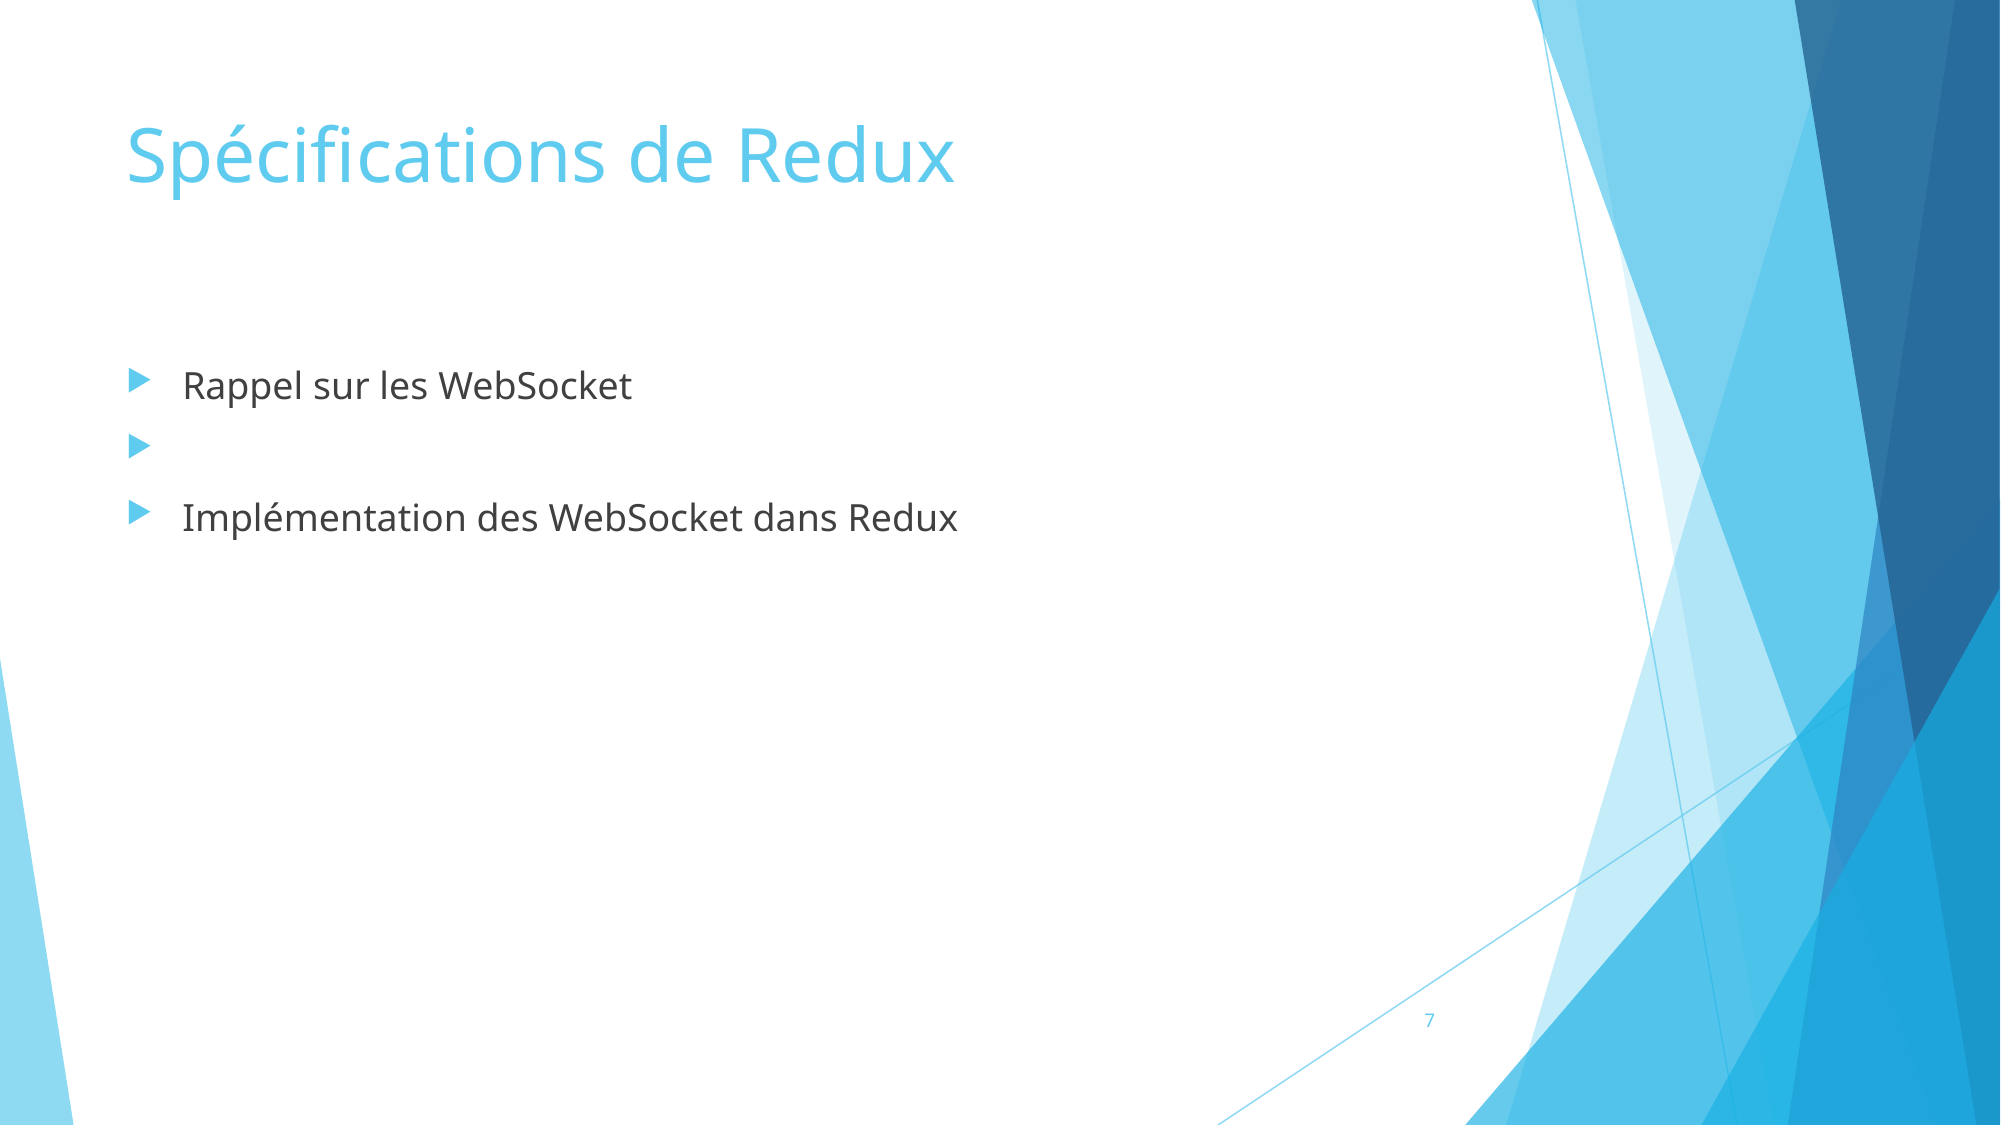

# Spécifications de Redux
Rappel sur les WebSocket
Implémentation des WebSocket dans Redux